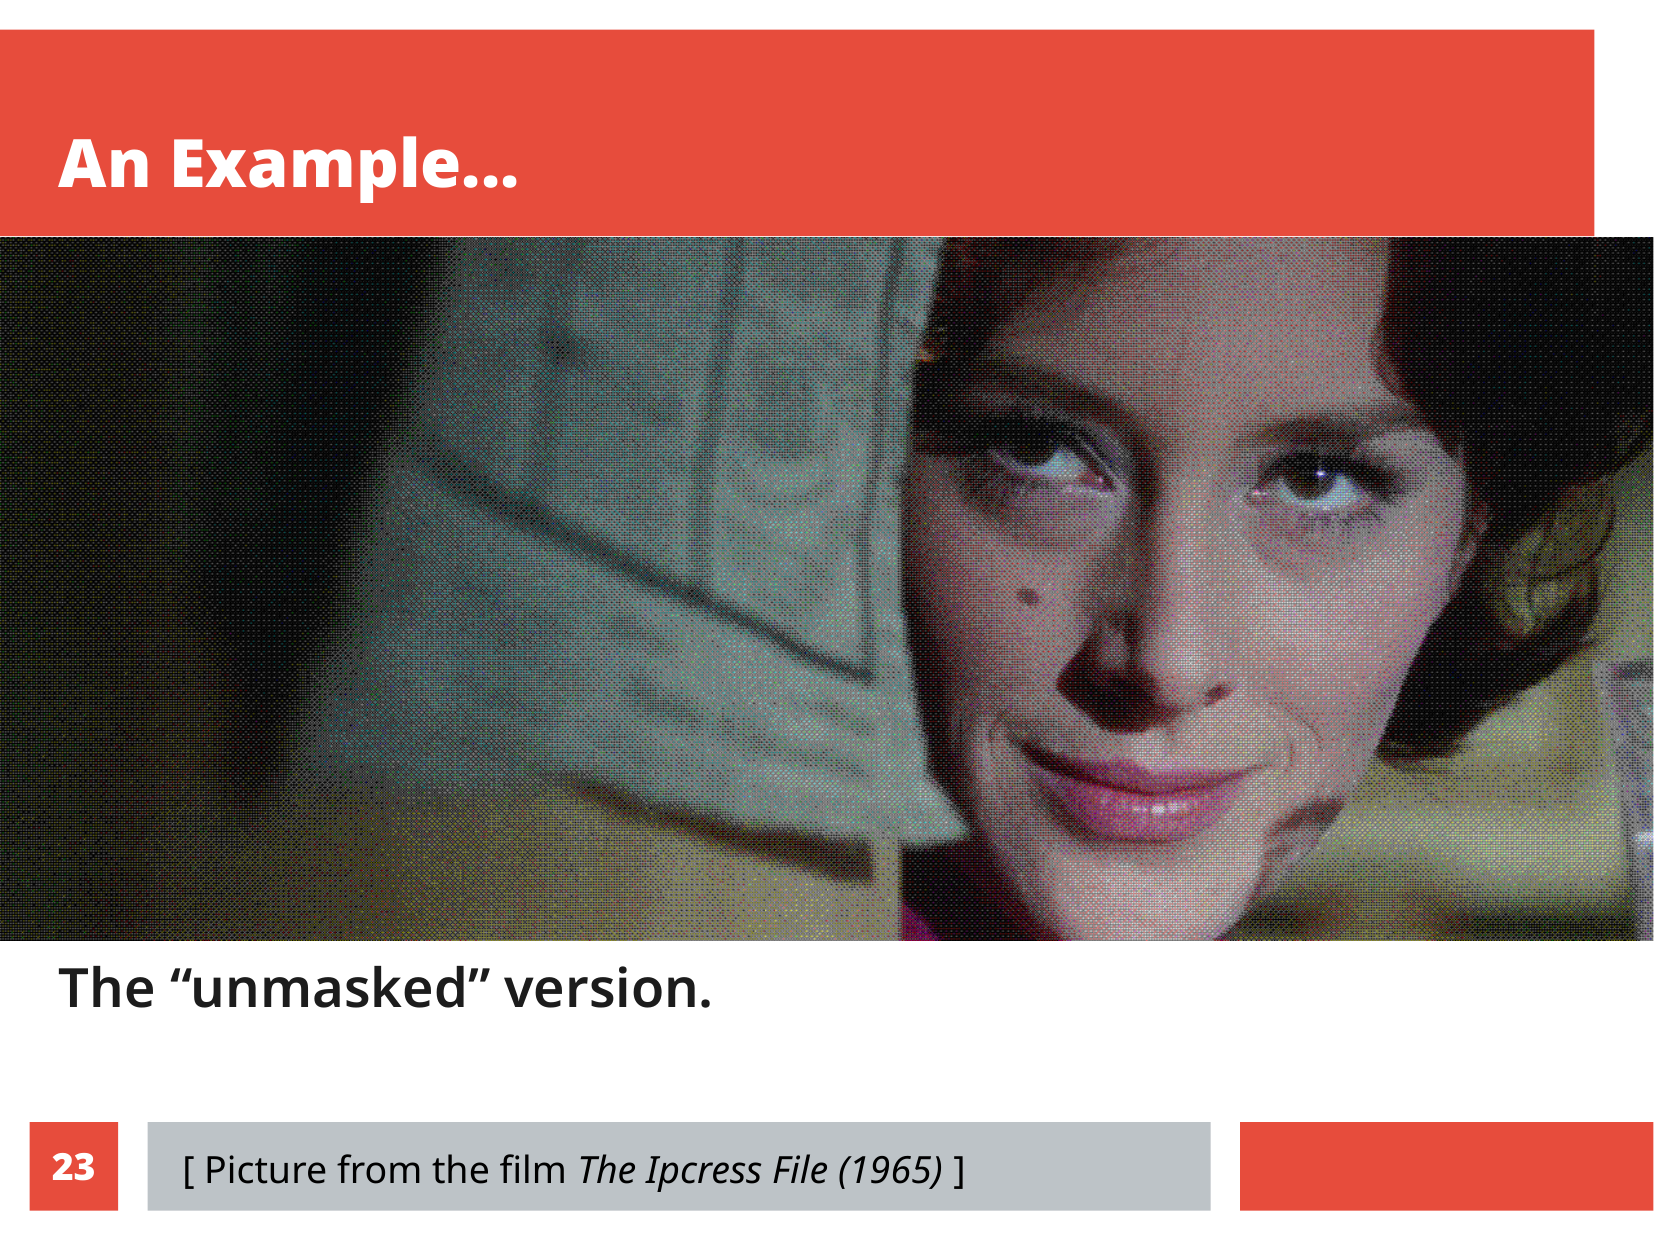

# An Example...
The “unmasked” version.
23
[ Picture from the film The Ipcress File (1965) ]